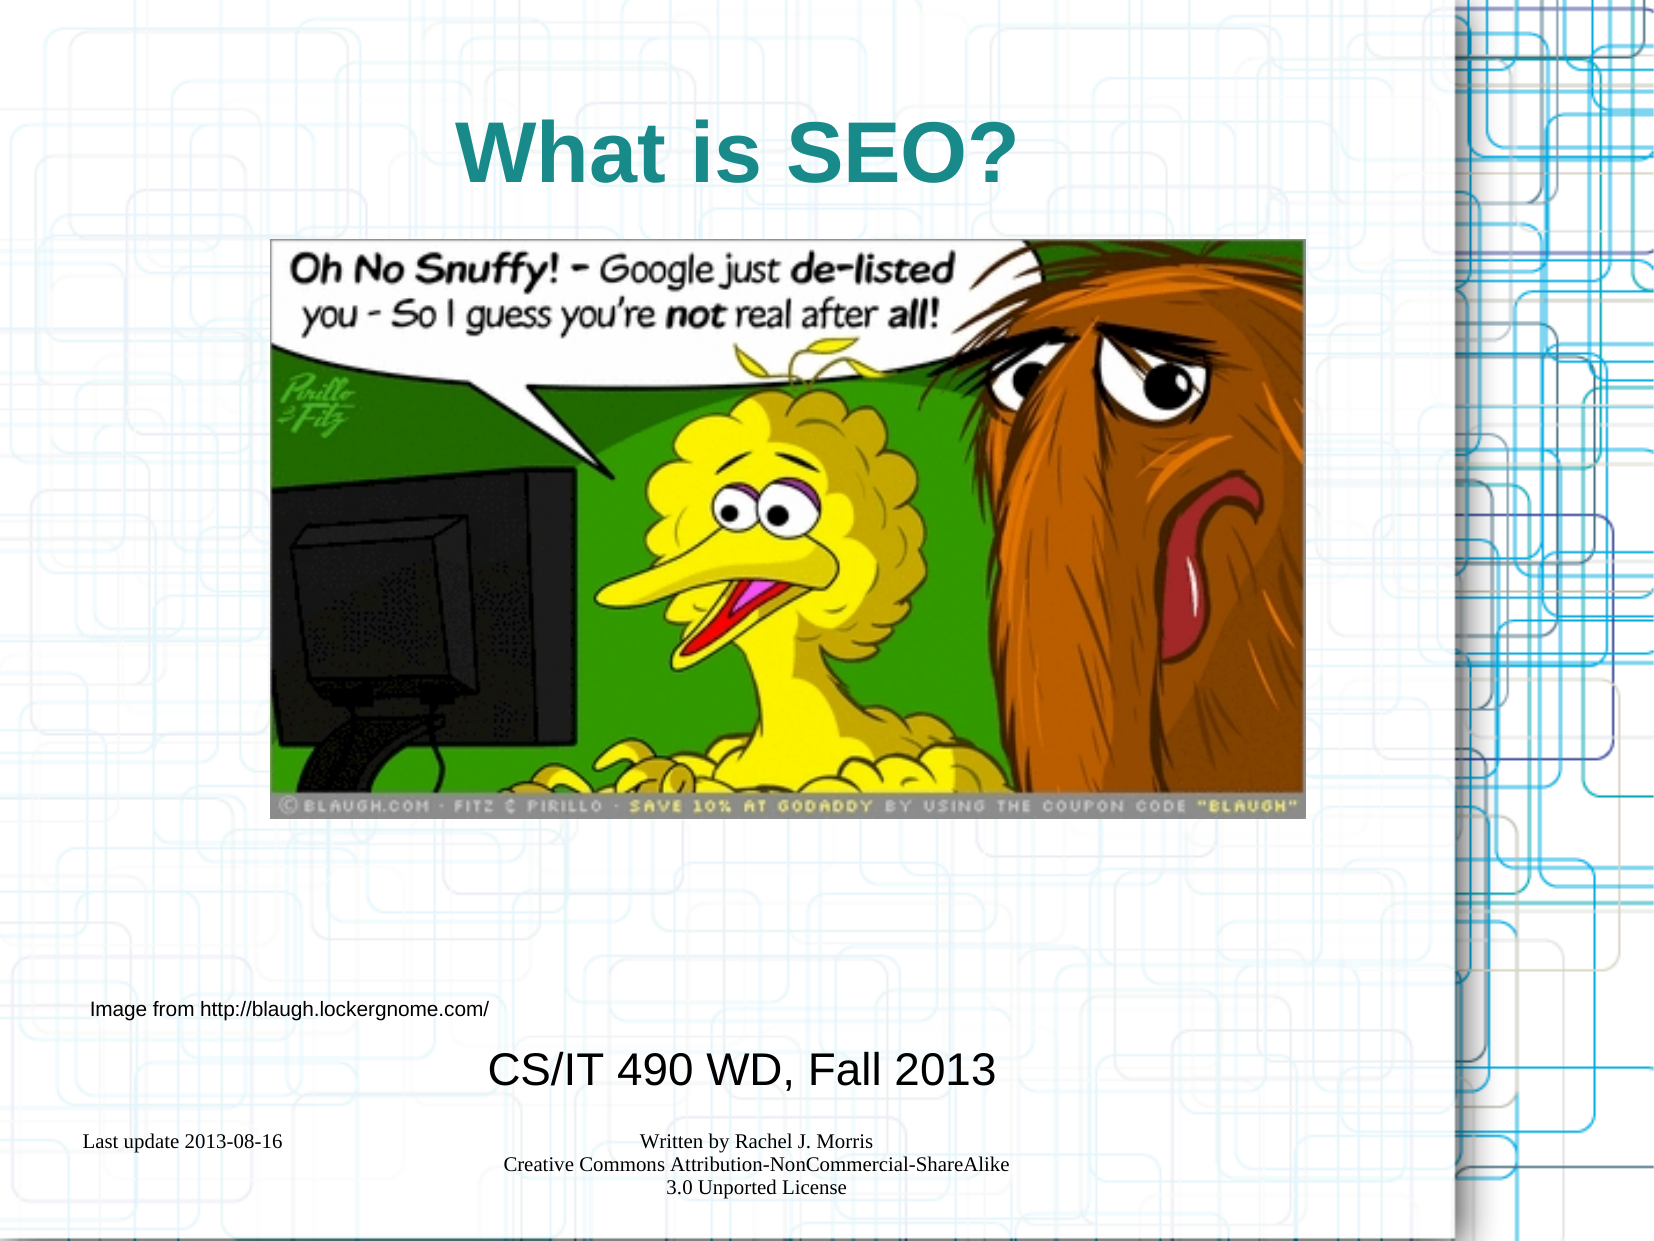

# What is SEO?
Image from http://blaugh.lockergnome.com/
CS/IT 490 WD, Fall 2013